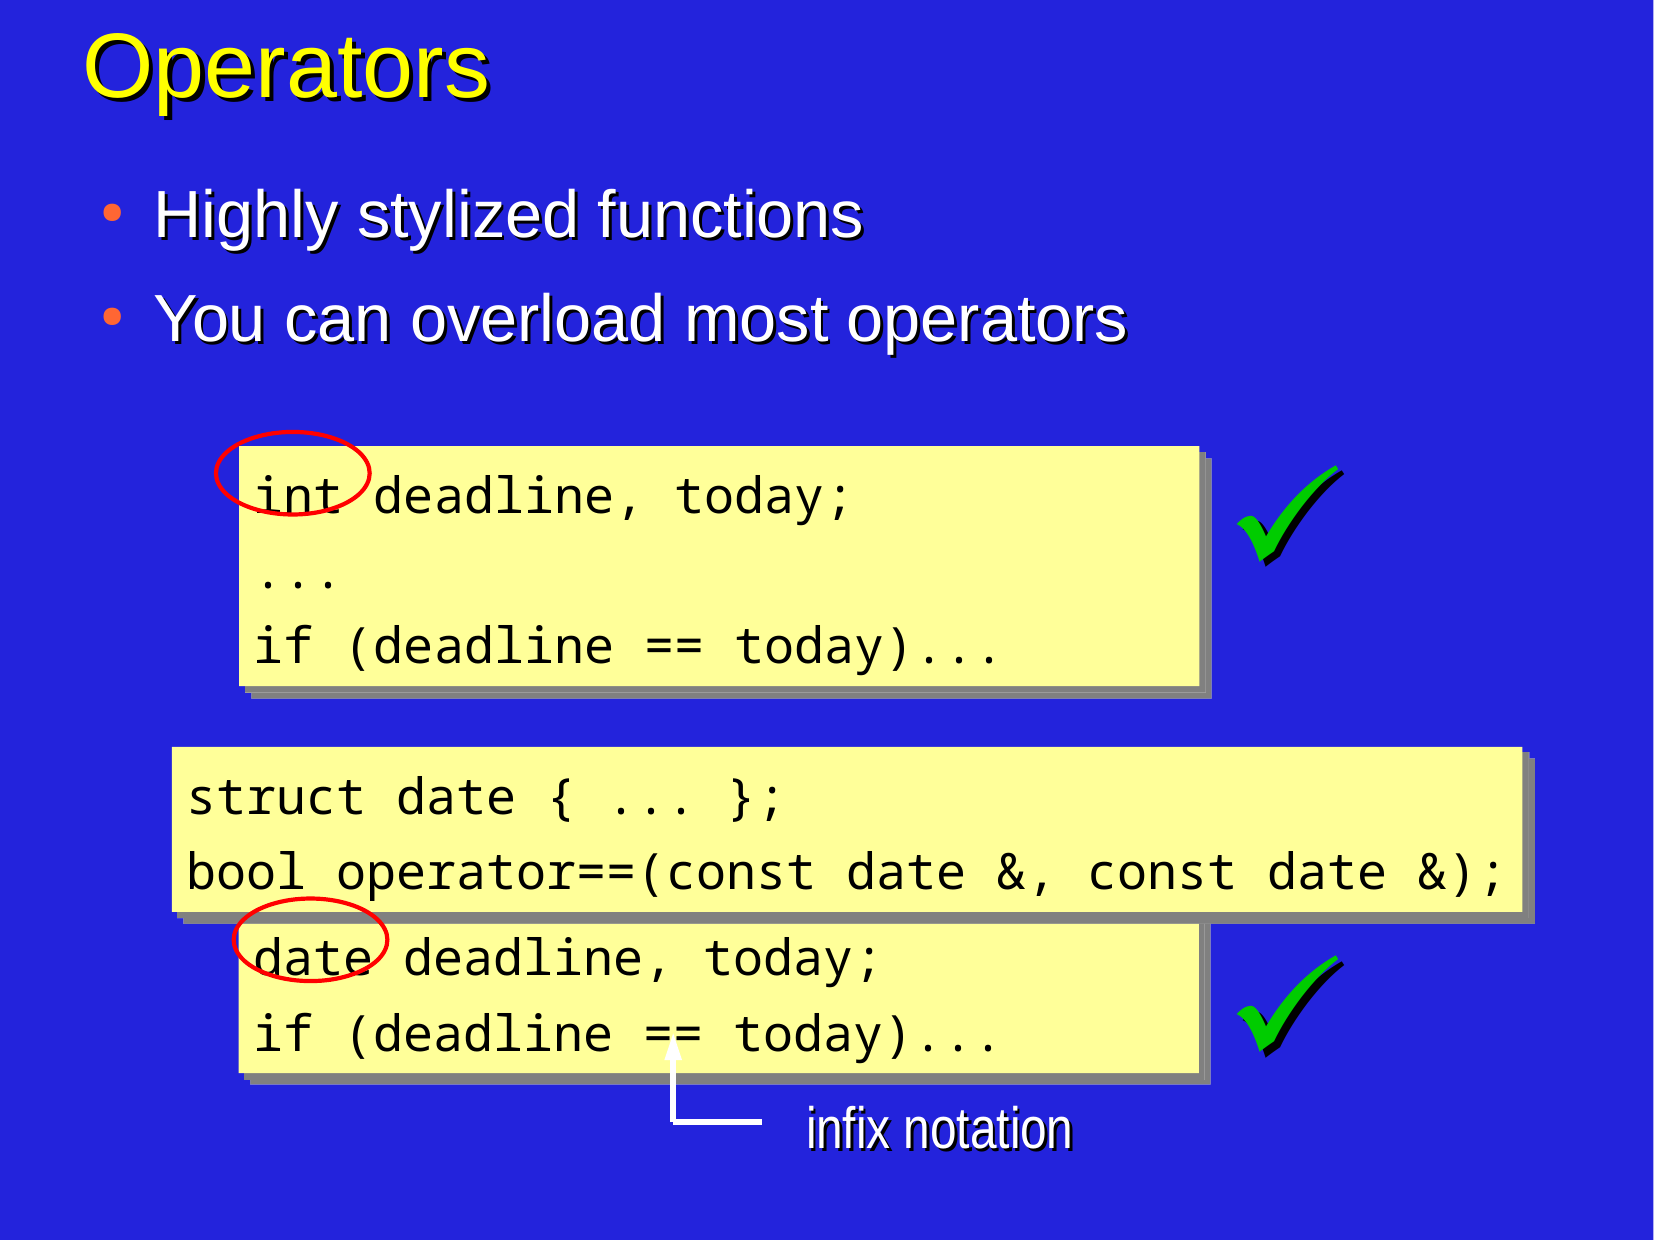

# Operators
Highly stylized functions
You can overload most operators

int deadline, today;
...
if (deadline == today)...
struct date { ... };
bool operator==(const date &, const date &);
date deadline, today;
if (deadline == today)...

infix notation